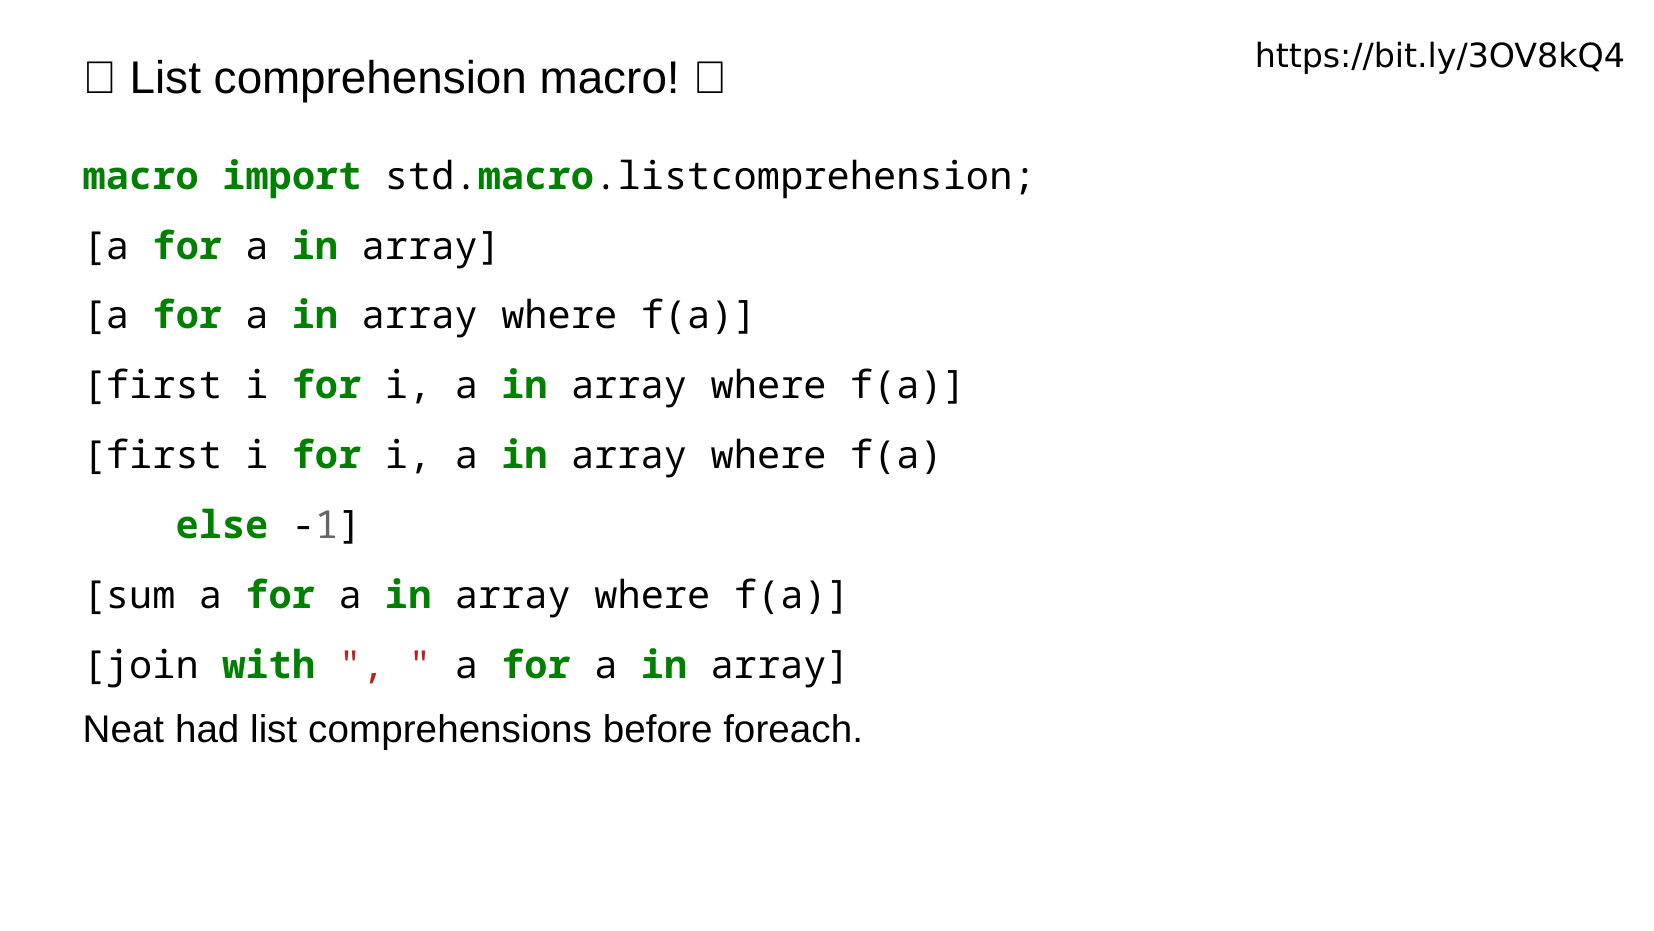

# ✨ List comprehension macro! ✨
macro import std.macro.listcomprehension;
[a for a in array]
[a for a in array where f(a)]
[first i for i, a in array where f(a)]
[first i for i, a in array where f(a)
 else -1]
[sum a for a in array where f(a)]
[join with ", " a for a in array]
Neat had list comprehensions before foreach.